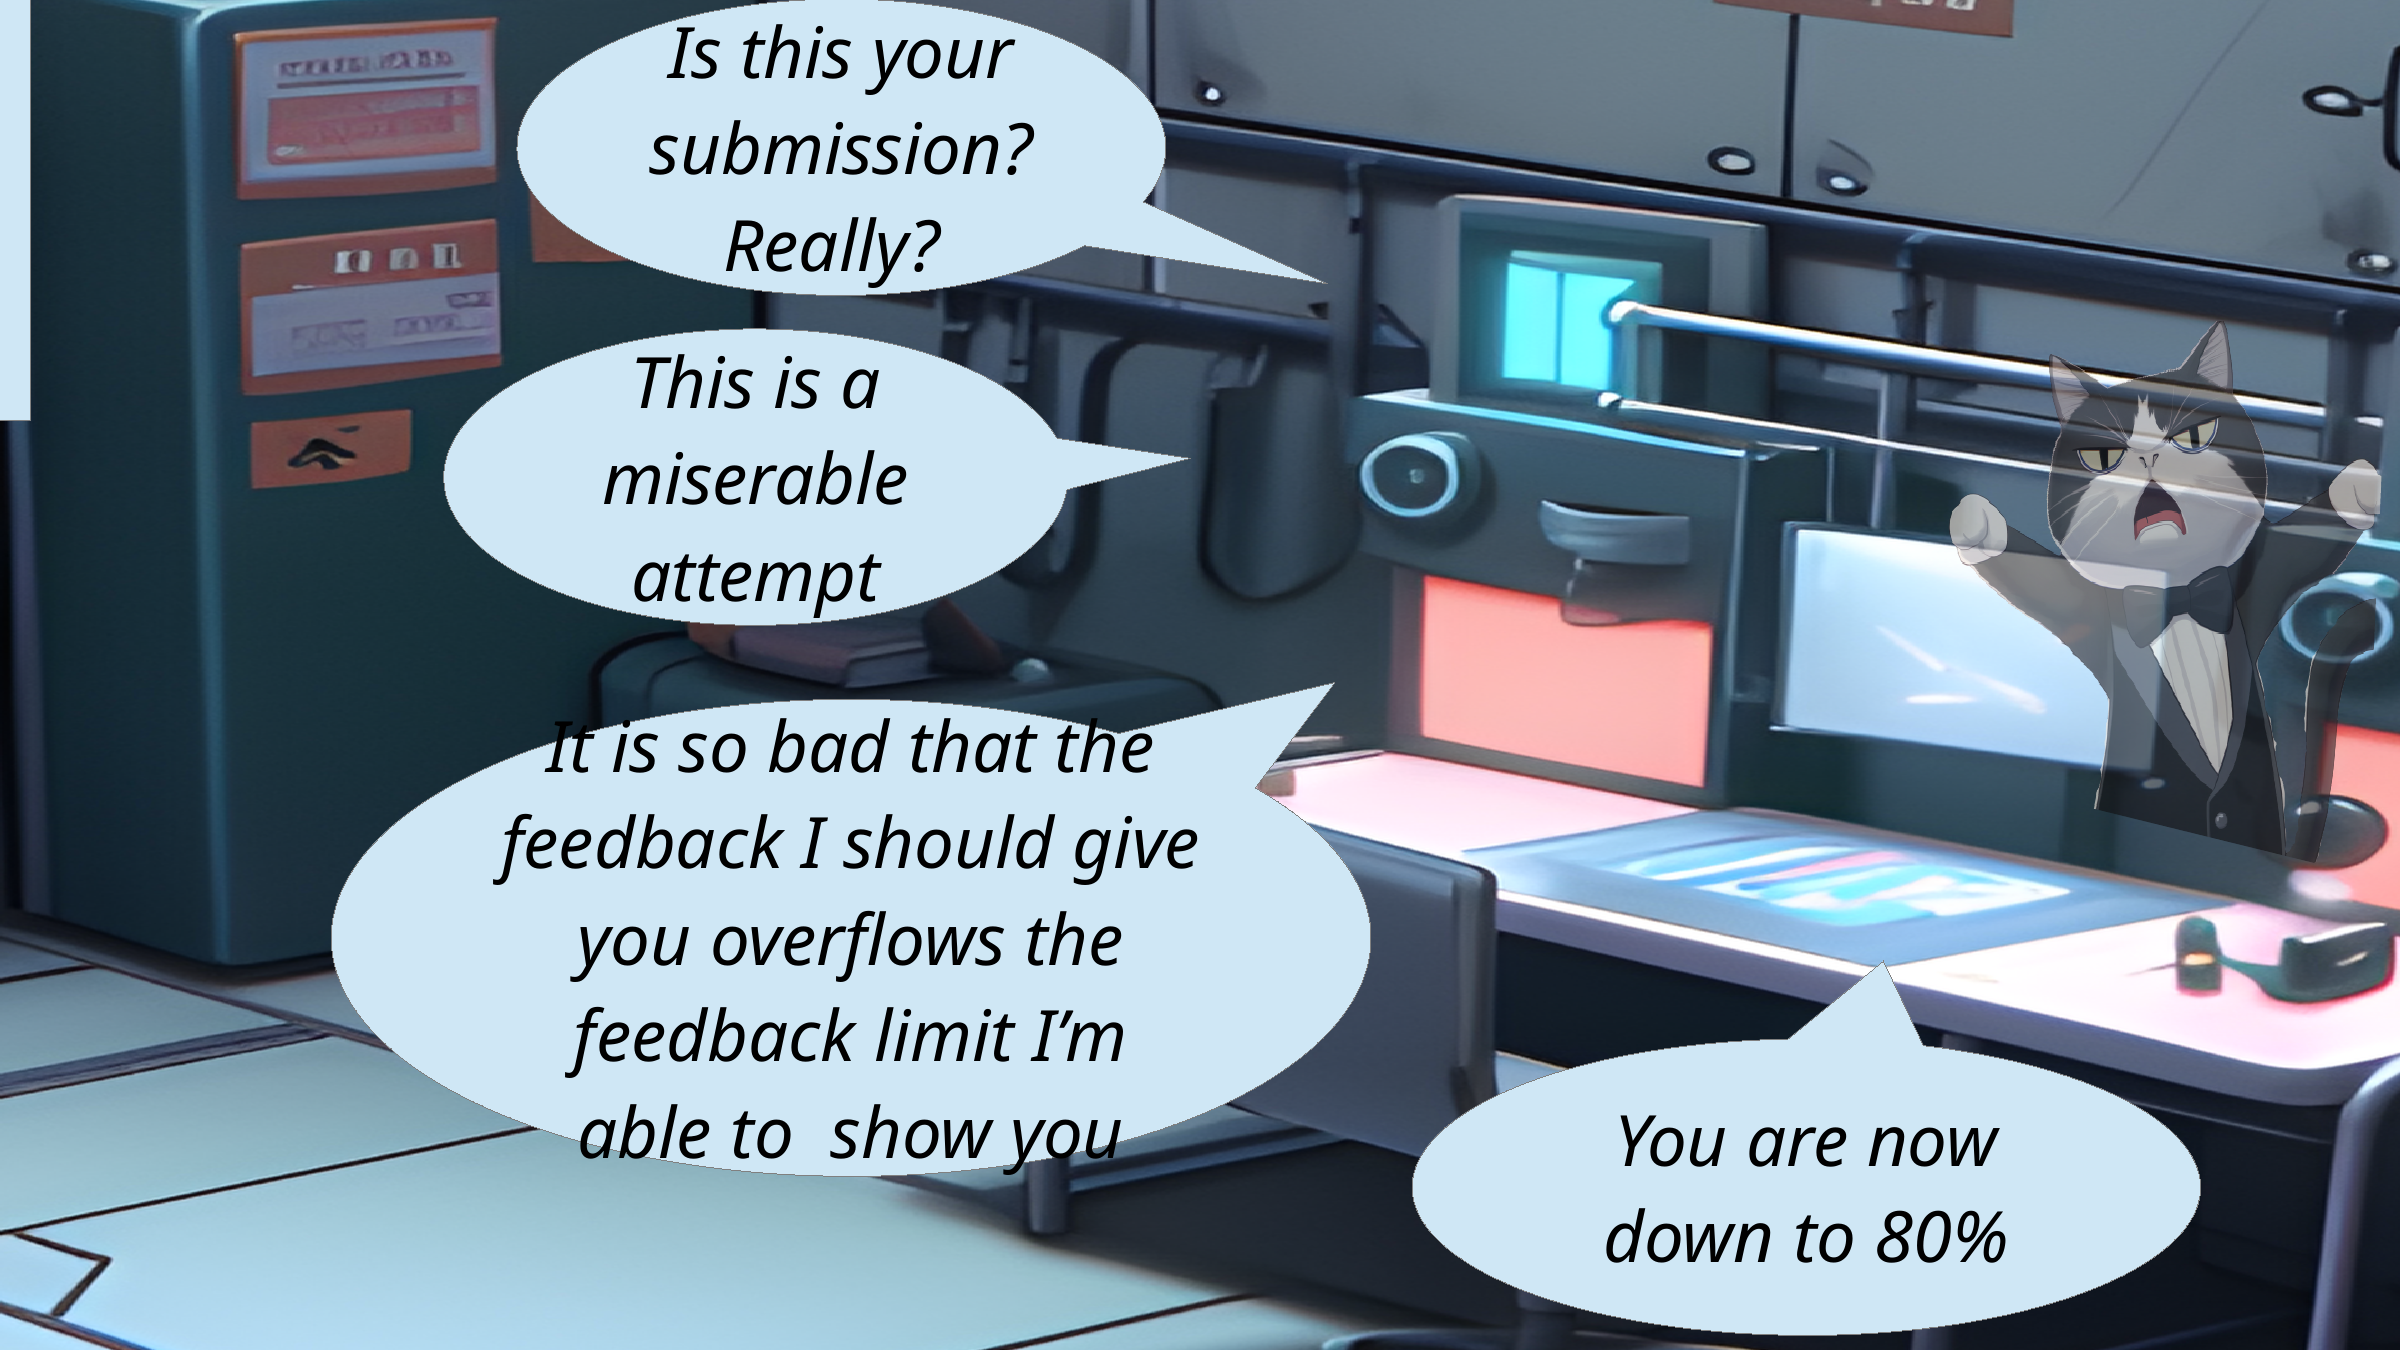

95, 90, 85, 80
90, 80, 70, 60
with pass 50?
Is this your submission?Really?
This is a miserable attempt
It is so bad that the feedback I should give you overflows the feedback limit I’m able to show you
You are now
down to 80%